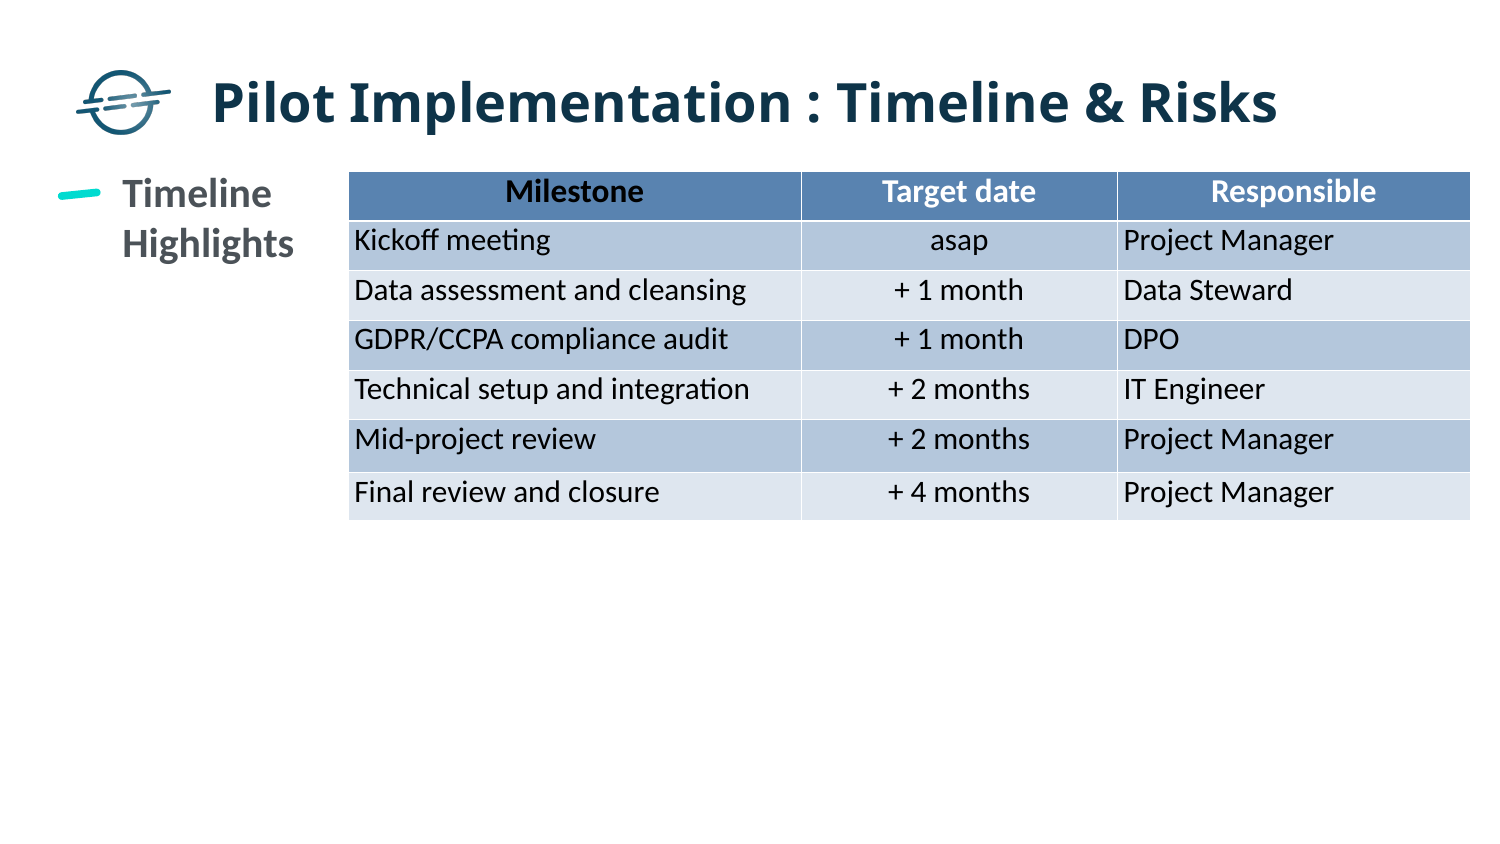

# Pilot Implementation : Timeline & Risks
Timeline
Highlights
| Milestone | Target date | Responsible |
| --- | --- | --- |
| Kickoff meeting | asap | Project Manager |
| Data assessment and cleansing | + 1 month | Data Steward |
| GDPR/CCPA compliance audit | + 1 month | DPO |
| Technical setup and integration | + 2 months | IT Engineer |
| Mid-project review | + 2 months | Project Manager |
| Final review and closure | + 4 months | Project Manager |